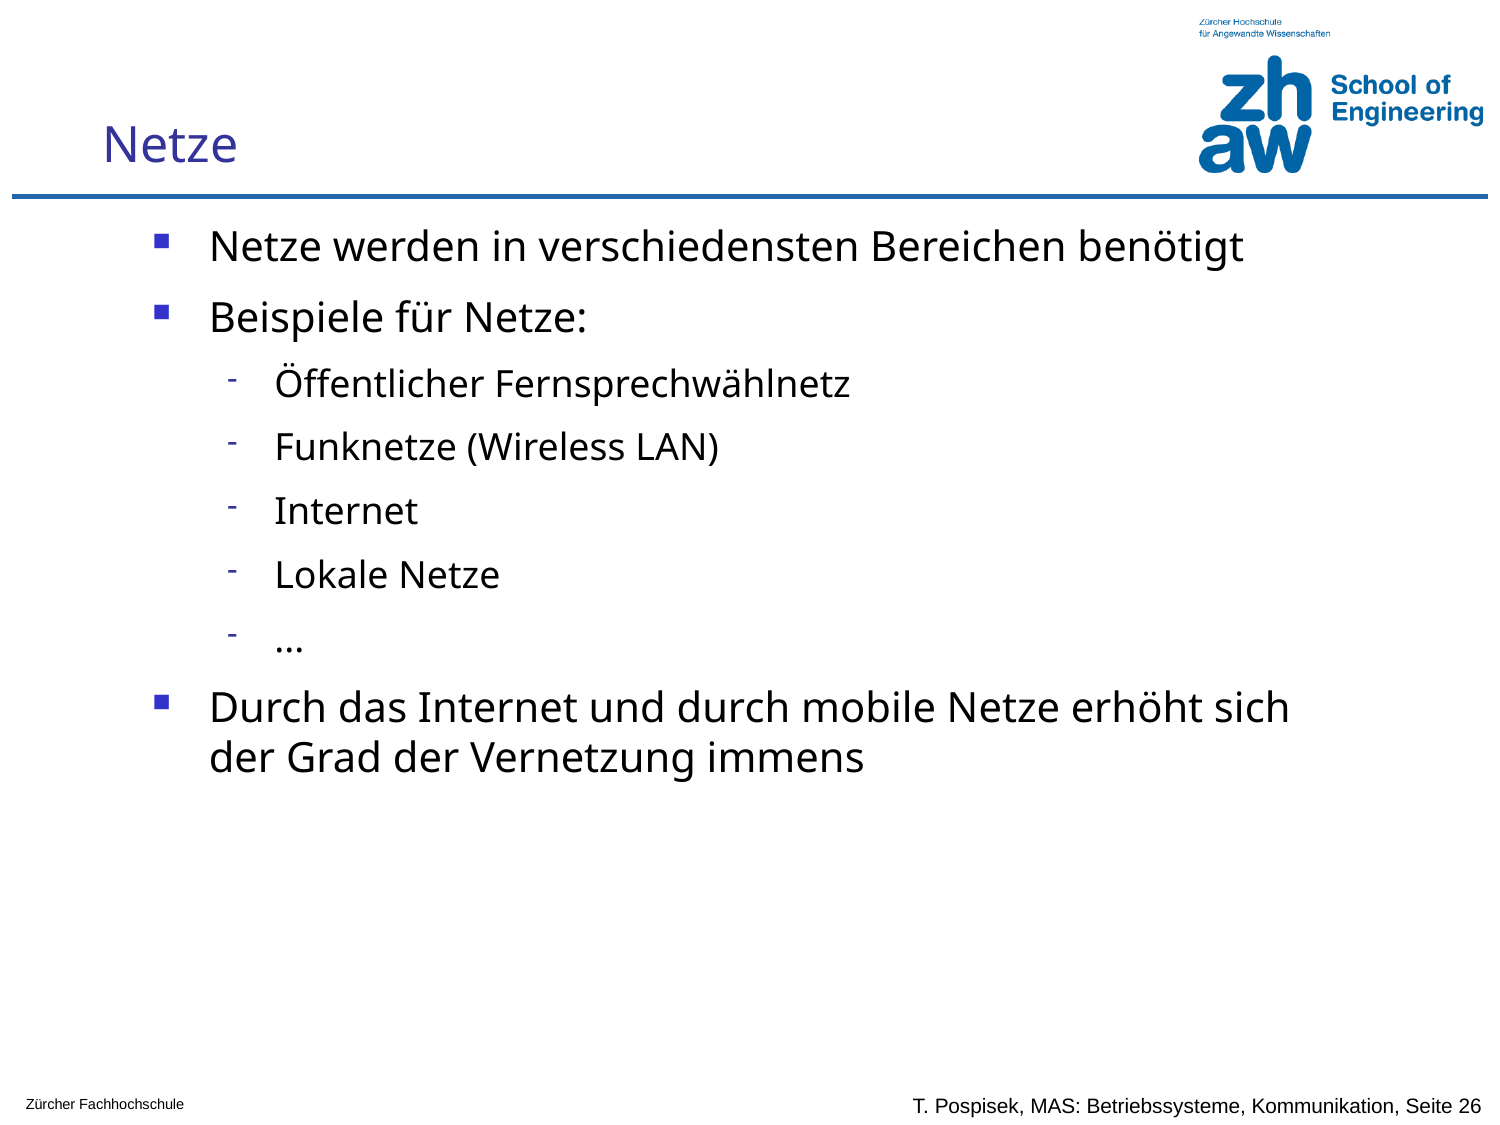

# Netze
Netze werden in verschiedensten Bereichen benötigt
Beispiele für Netze:
Öffentlicher Fernsprechwählnetz
Funknetze (Wireless LAN)
Internet
Lokale Netze
...
Durch das Internet und durch mobile Netze erhöht sich der Grad der Vernetzung immens